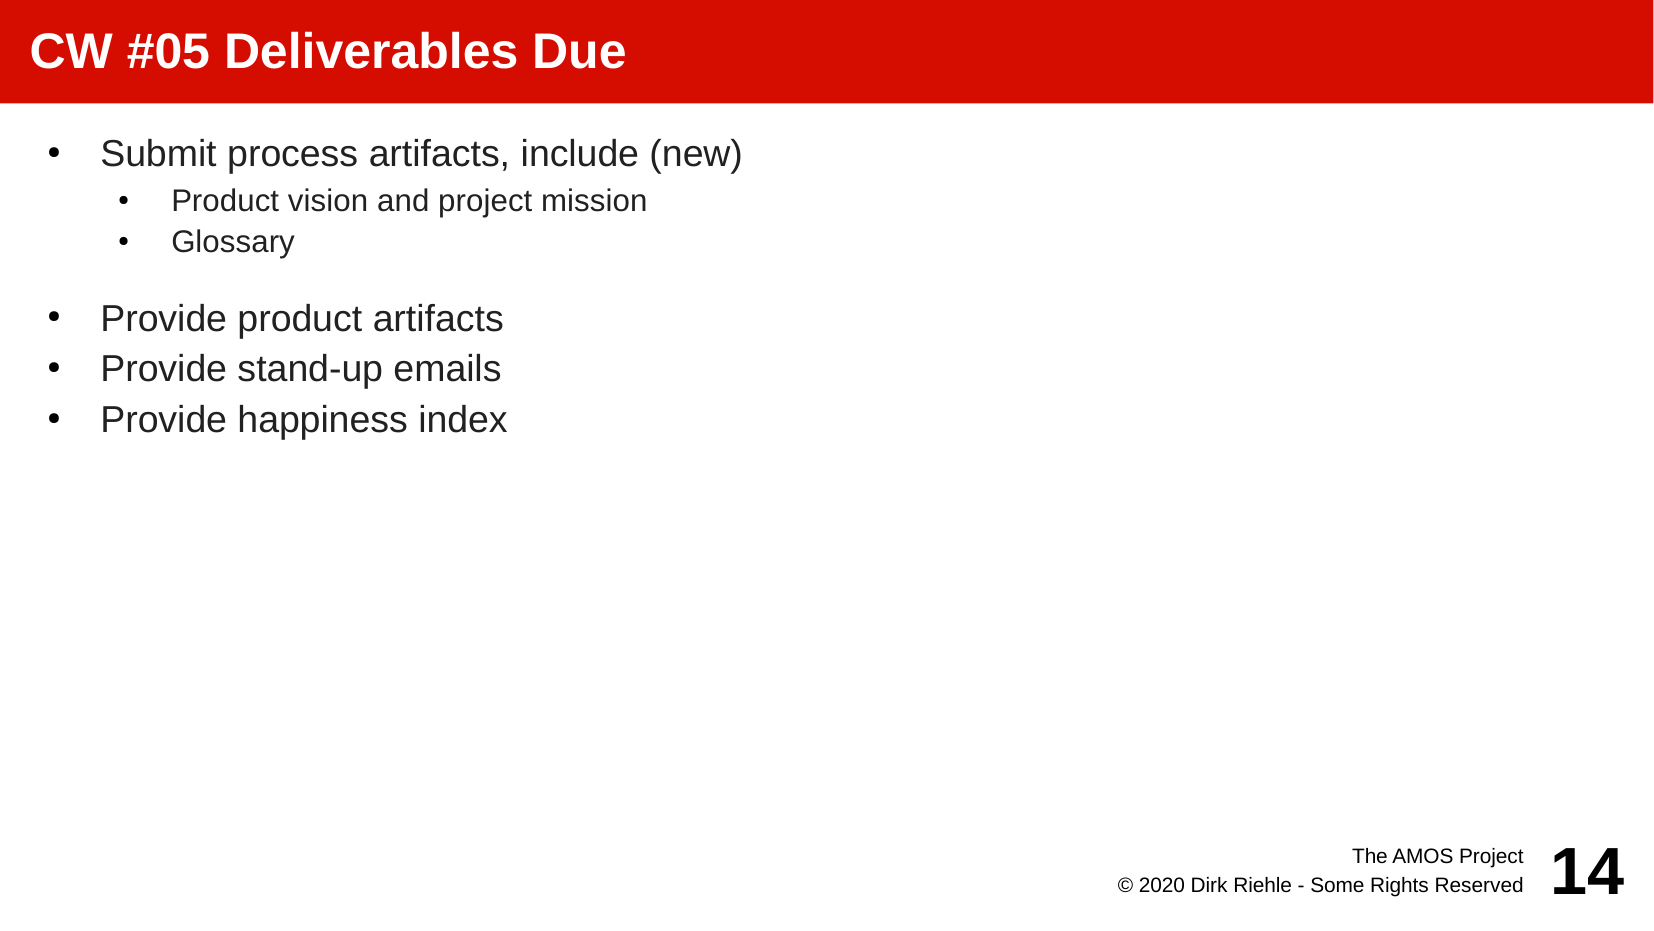

# CW #05 Deliverables Due
Submit process artifacts, include (new)
Product vision and project mission
Glossary
Provide product artifacts
Provide stand-up emails
Provide happiness index
The AMOS Project
14
© 2020 Dirk Riehle - Some Rights Reserved